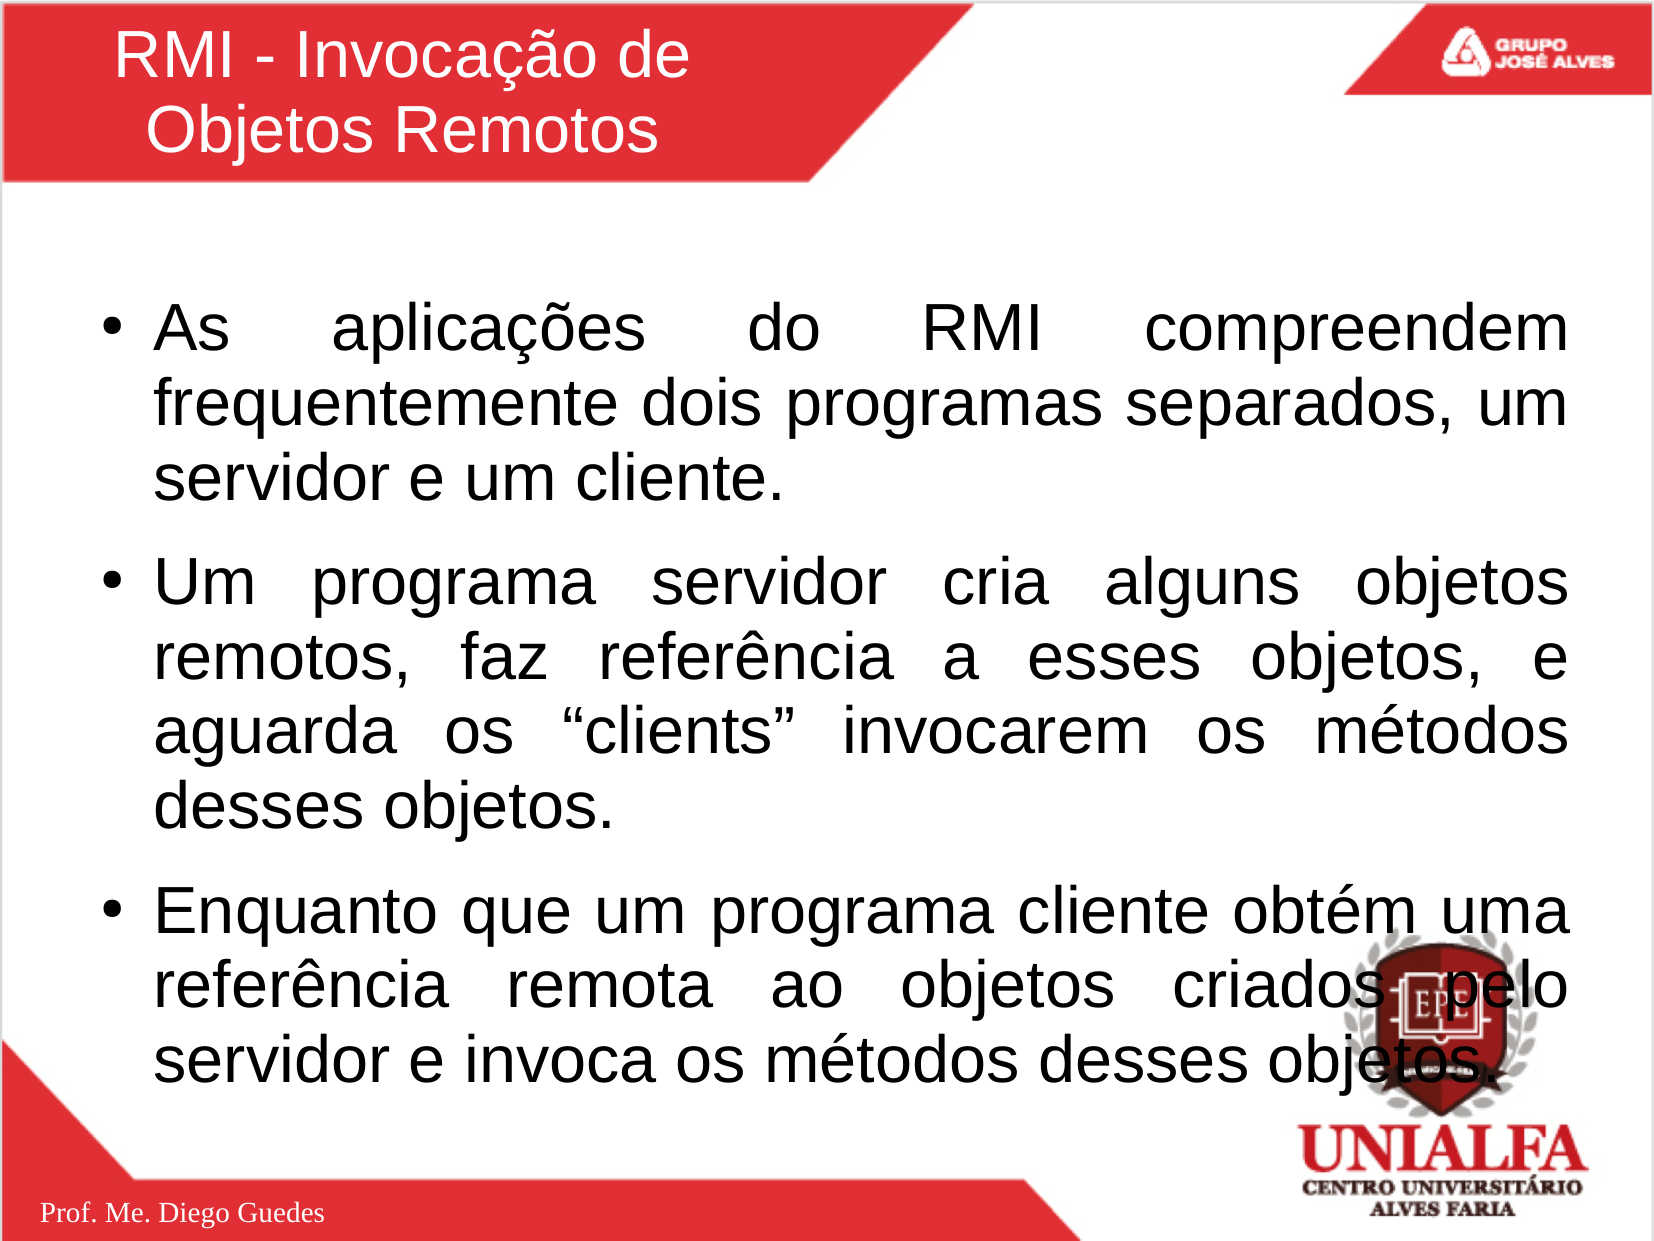

RMI - Invocação de Objetos Remotos
# As aplicações do RMI compreendem frequentemente dois programas separados, um servidor e um cliente.
Um programa servidor cria alguns objetos remotos, faz referência a esses objetos, e aguarda os “clients” invocarem os métodos desses objetos.
Enquanto que um programa cliente obtém uma referência remota ao objetos criados pelo servidor e invoca os métodos desses objetos.